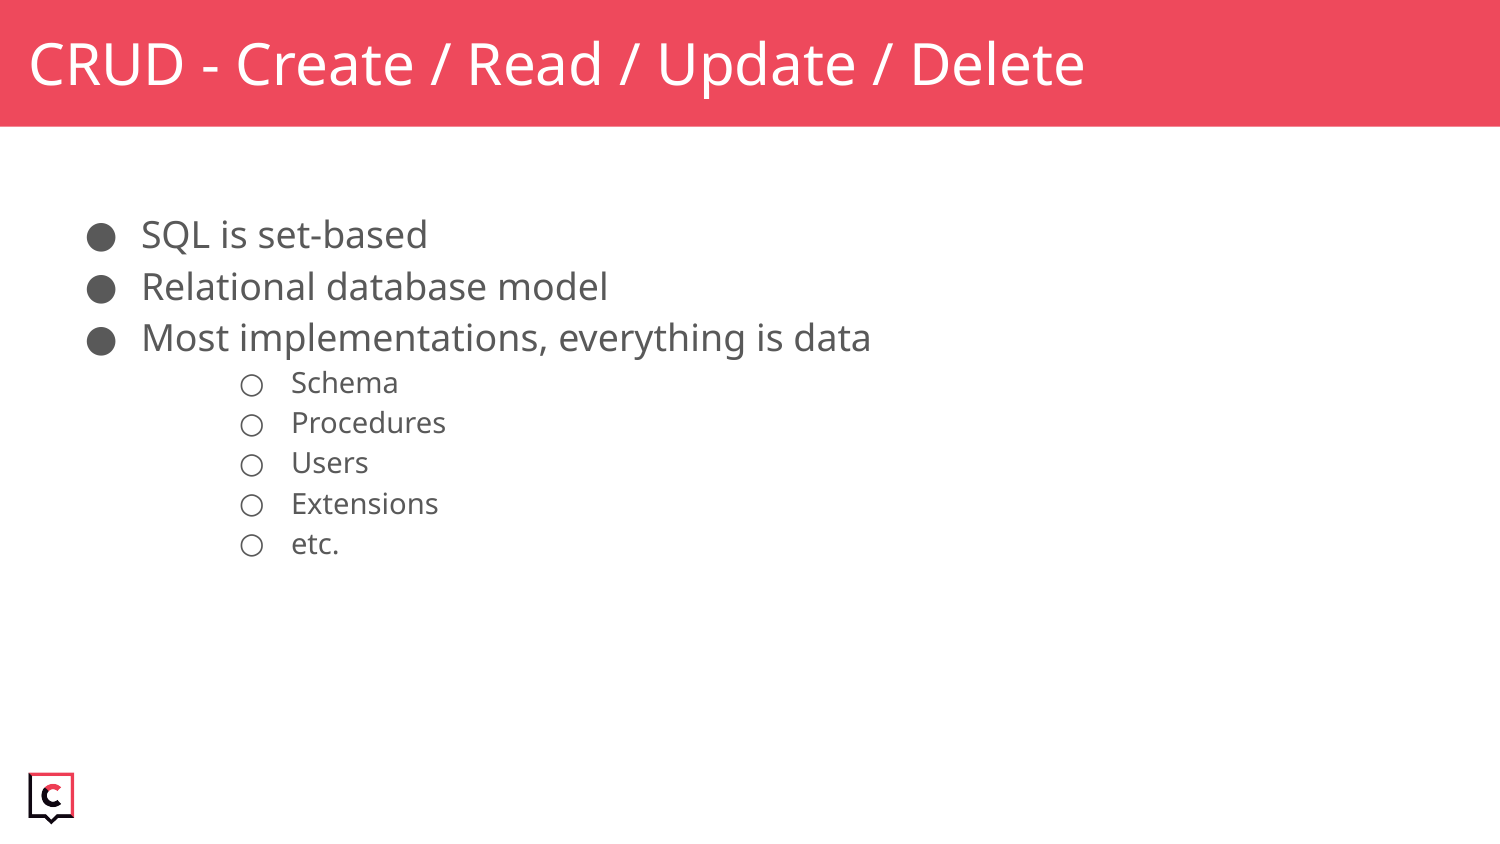

# CRUD - Create / Read / Update / Delete
SQL is set-based
Relational database model
Most implementations, everything is data
Schema
Procedures
Users
Extensions
etc.